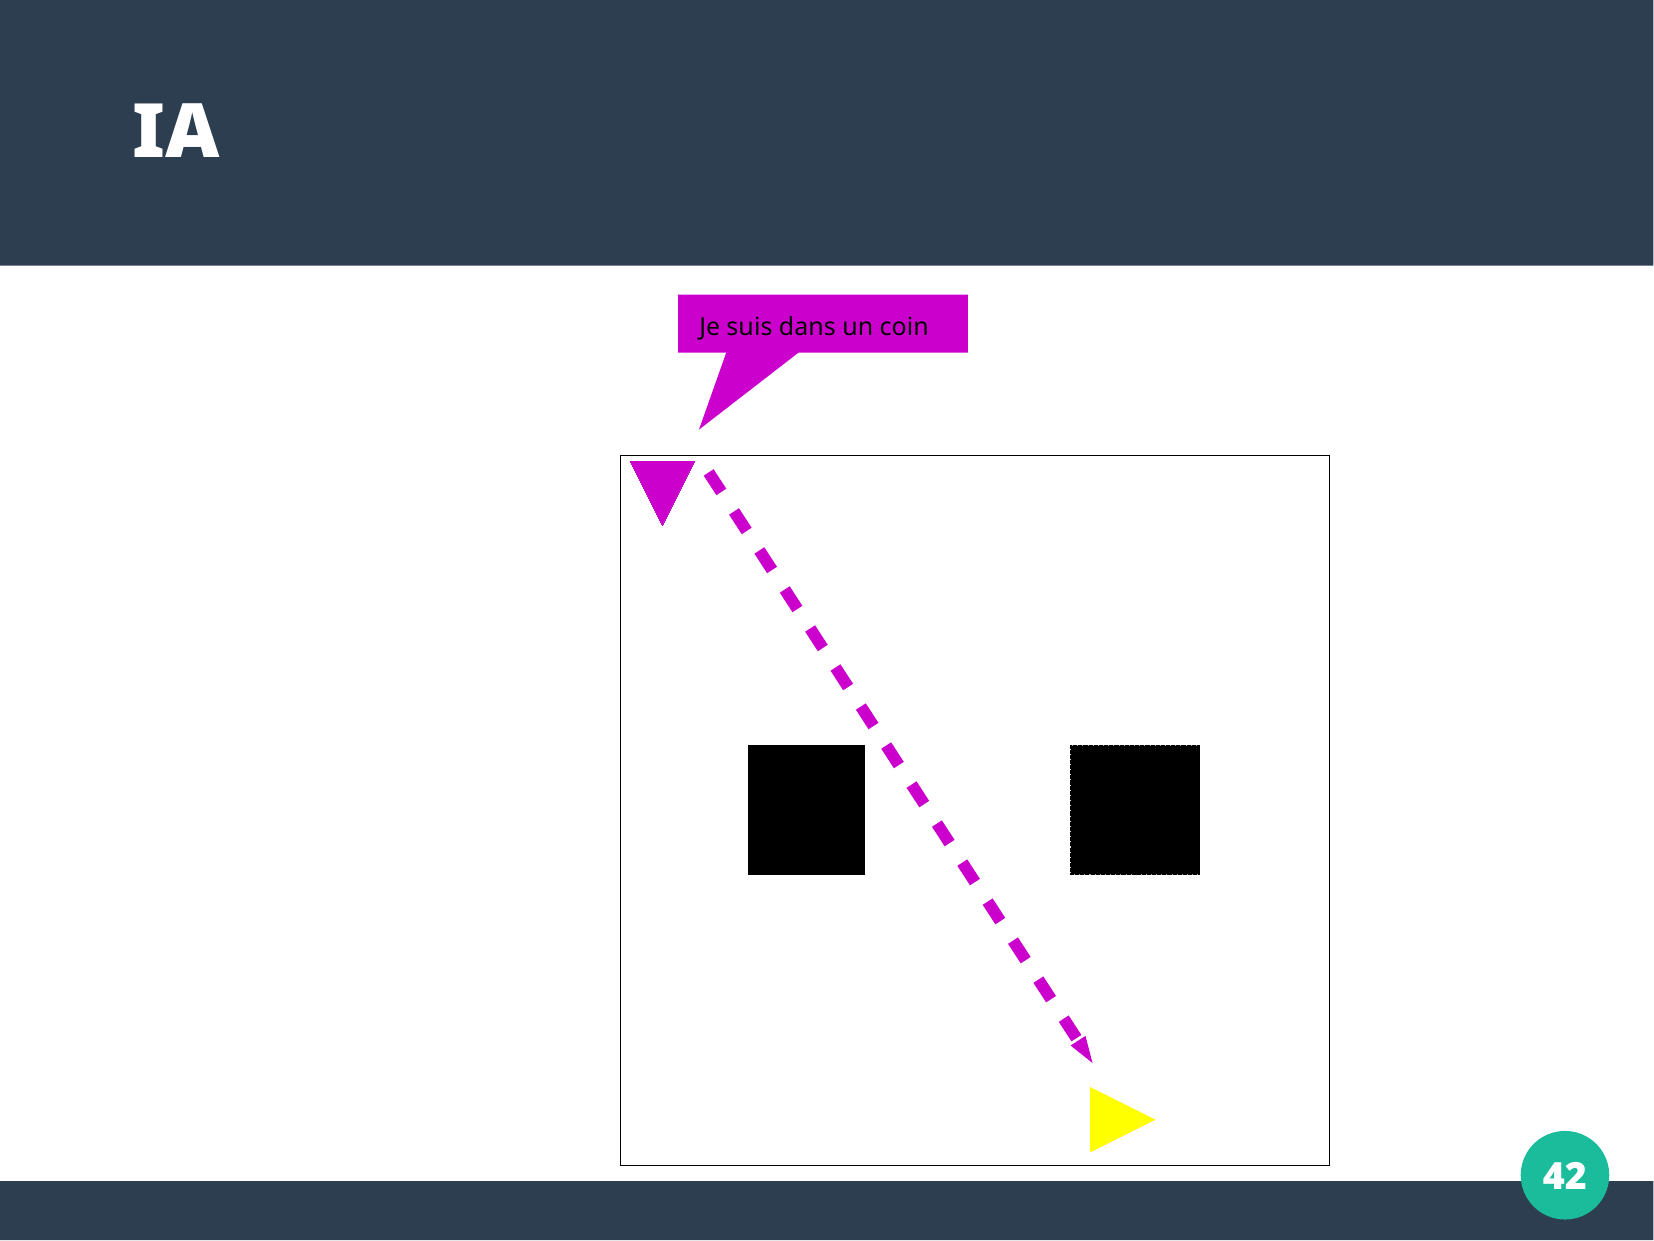

# IA
Je suis dans un coin
42